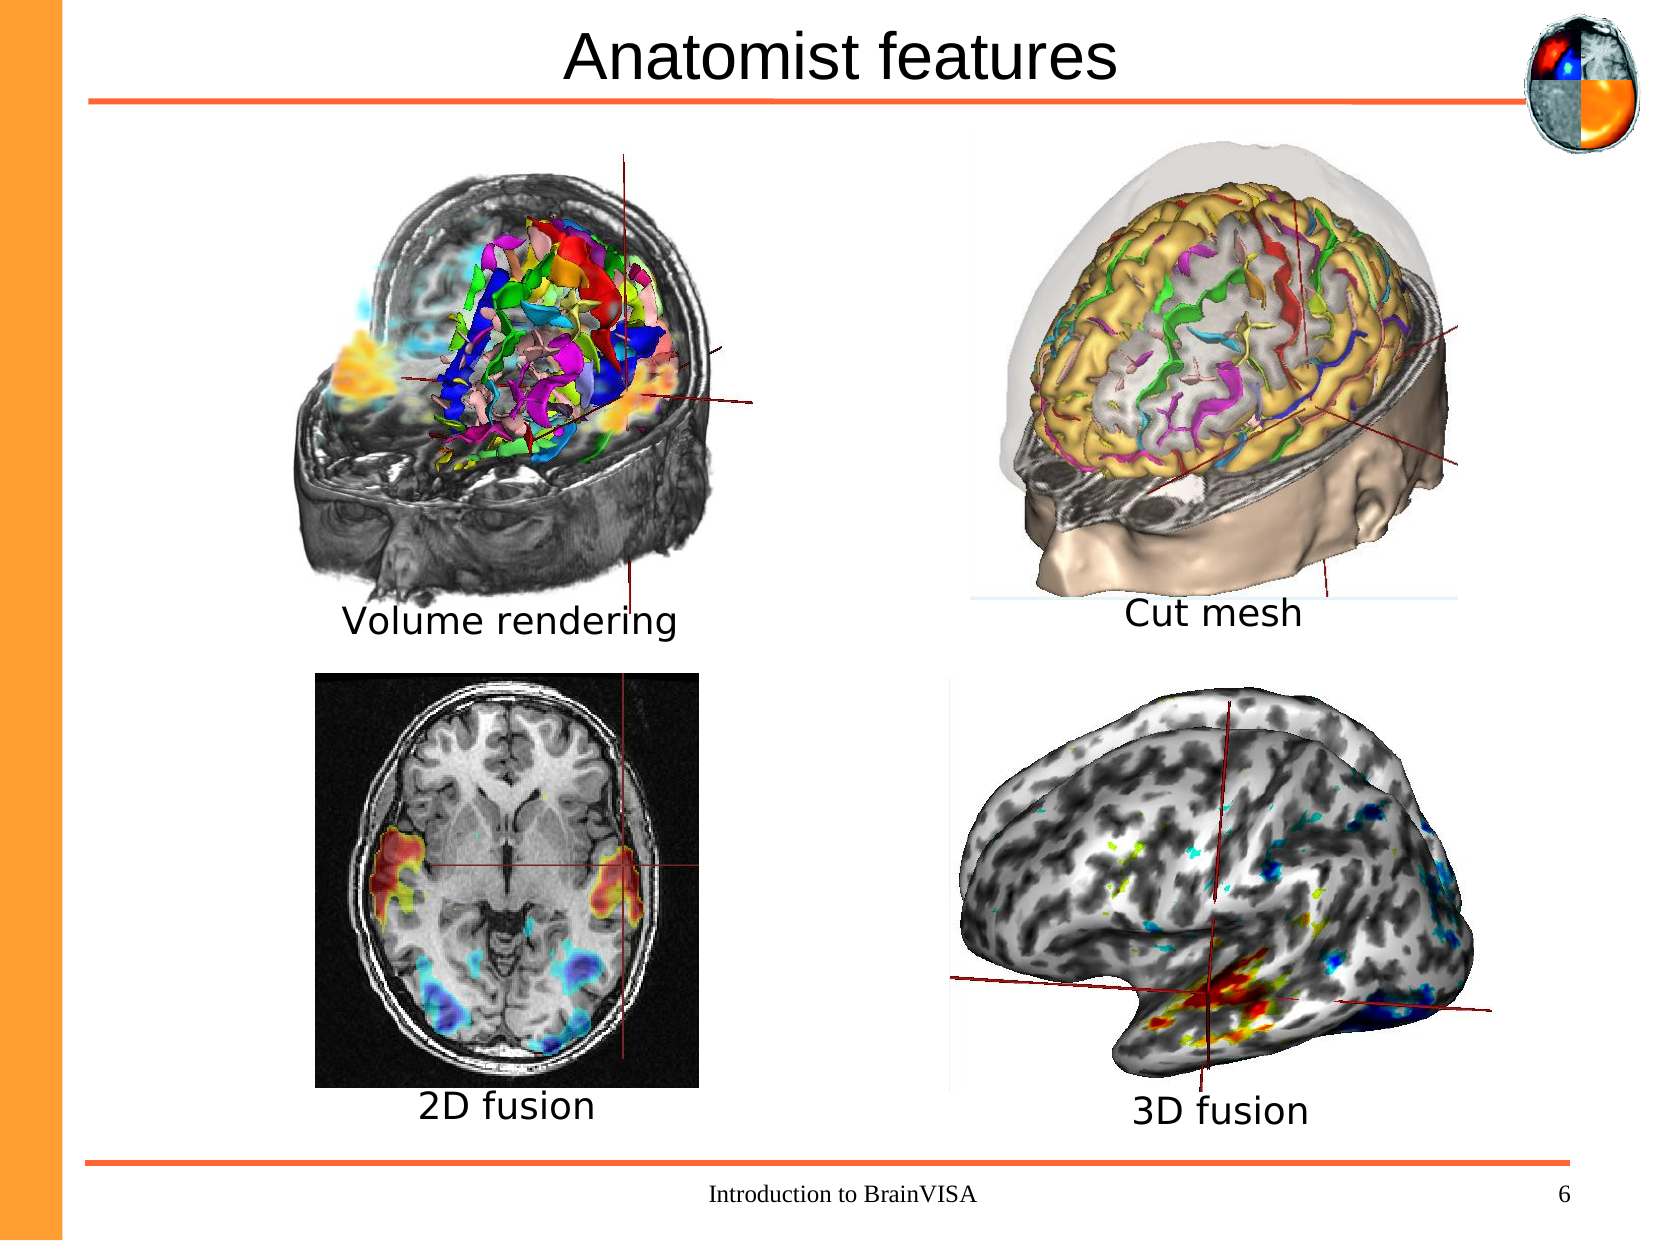

# Anatomist features
Cut mesh
Volume rendering
2D fusion
3D fusion
Introduction to BrainVISA
6